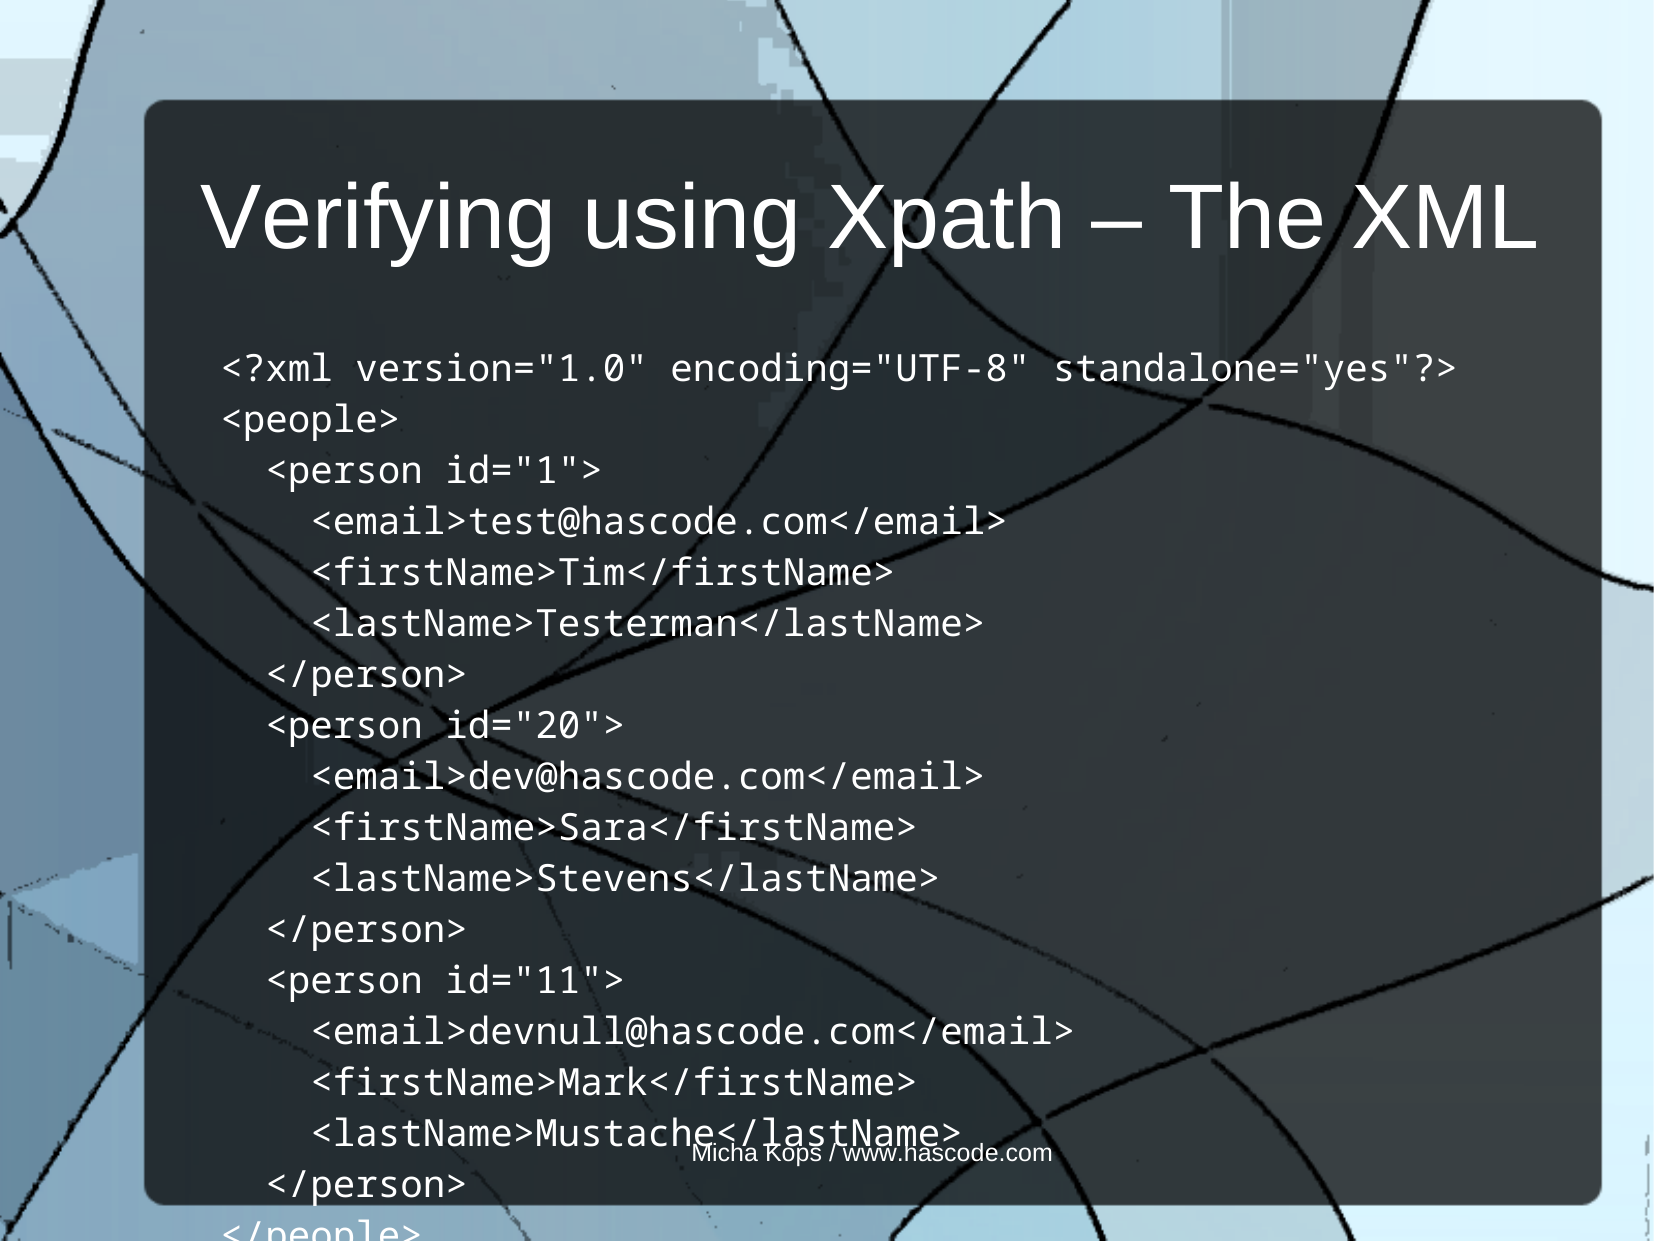

# Verifying using Xpath – The XML
<?xml version="1.0" encoding="UTF-8" standalone="yes"?>
<people>
 <person id="1">
 <email>test@hascode.com</email>
 <firstName>Tim</firstName>
 <lastName>Testerman</lastName>
 </person>
 <person id="20">
 <email>dev@hascode.com</email>
 <firstName>Sara</firstName>
 <lastName>Stevens</lastName>
 </person>
 <person id="11">
 <email>devnull@hascode.com</email>
 <firstName>Mark</firstName>
 <lastName>Mustache</lastName>
 </person>
</people>